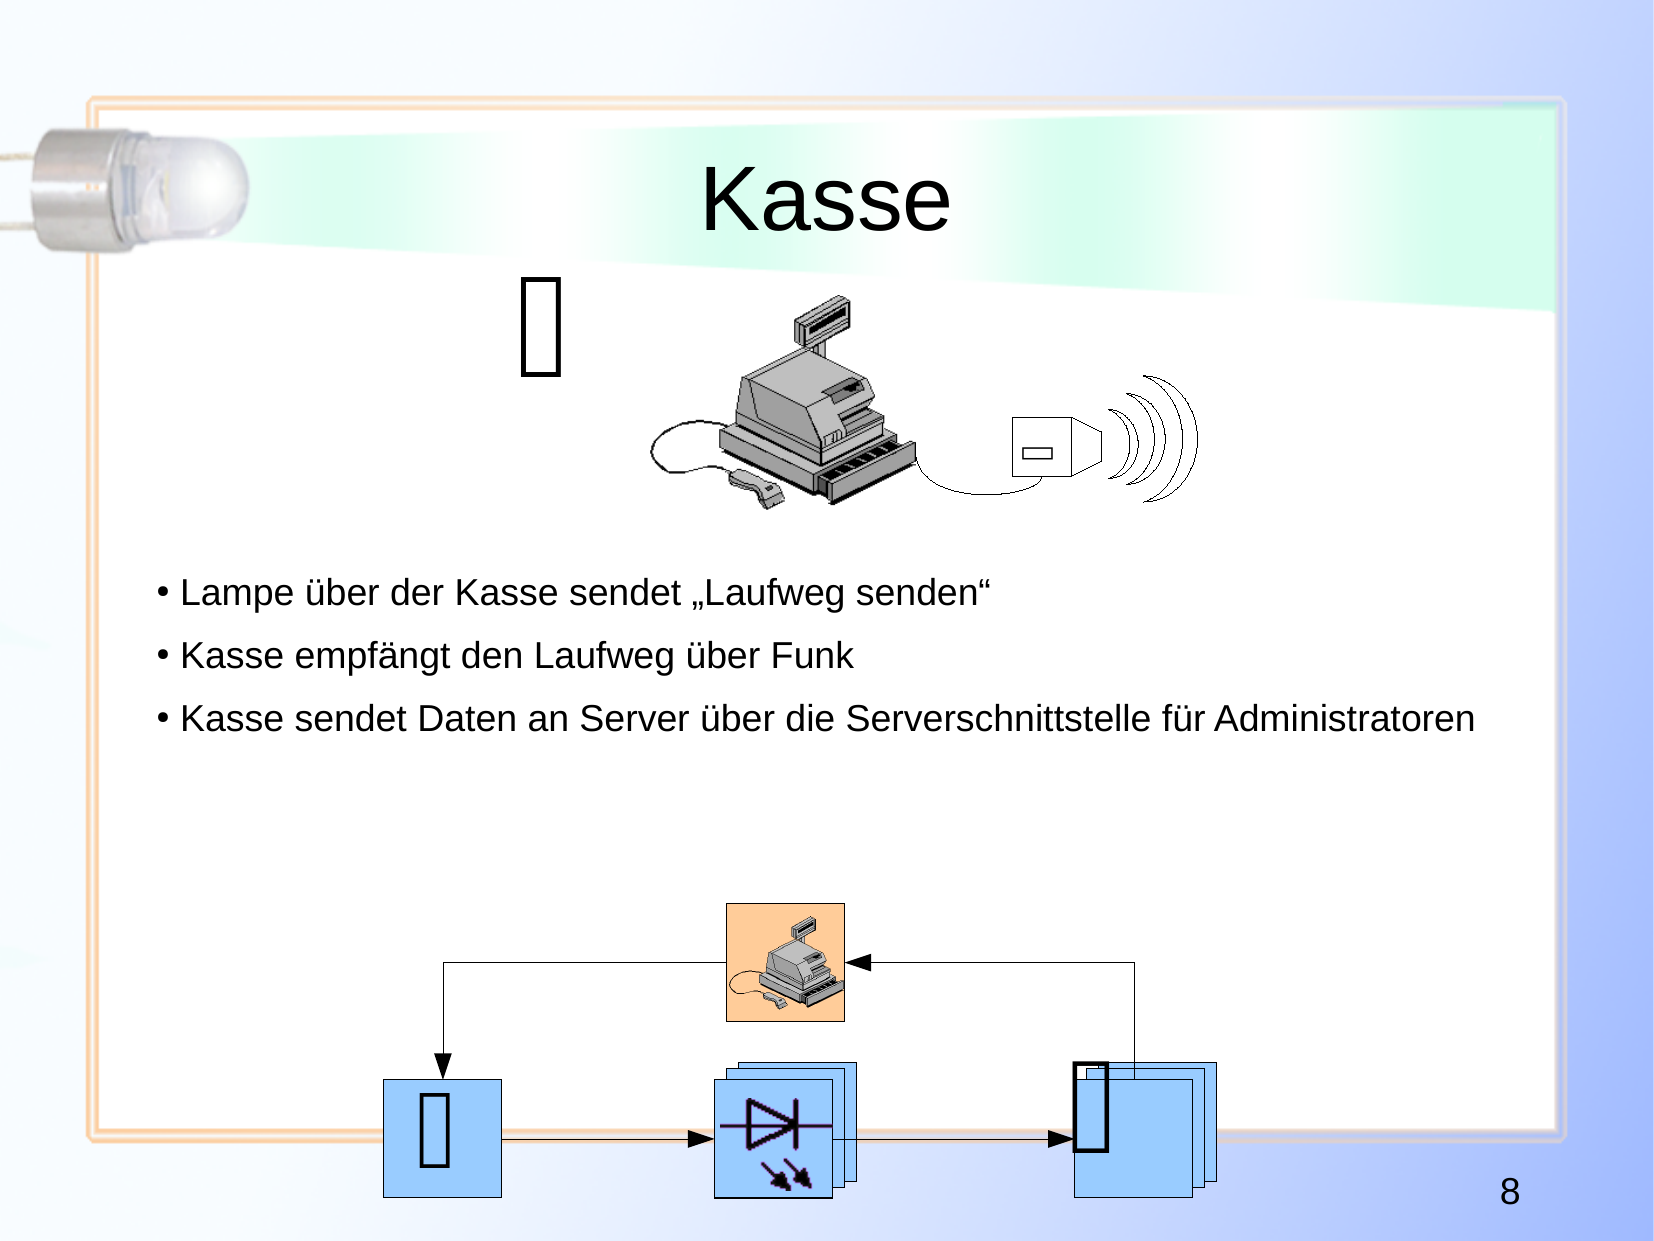

# Kasse


 Lampe über der Kasse sendet „Laufweg senden“
 Kasse empfängt den Laufweg über Funk
 Kasse sendet Daten an Server über die Serverschnittstelle für Administratoren

